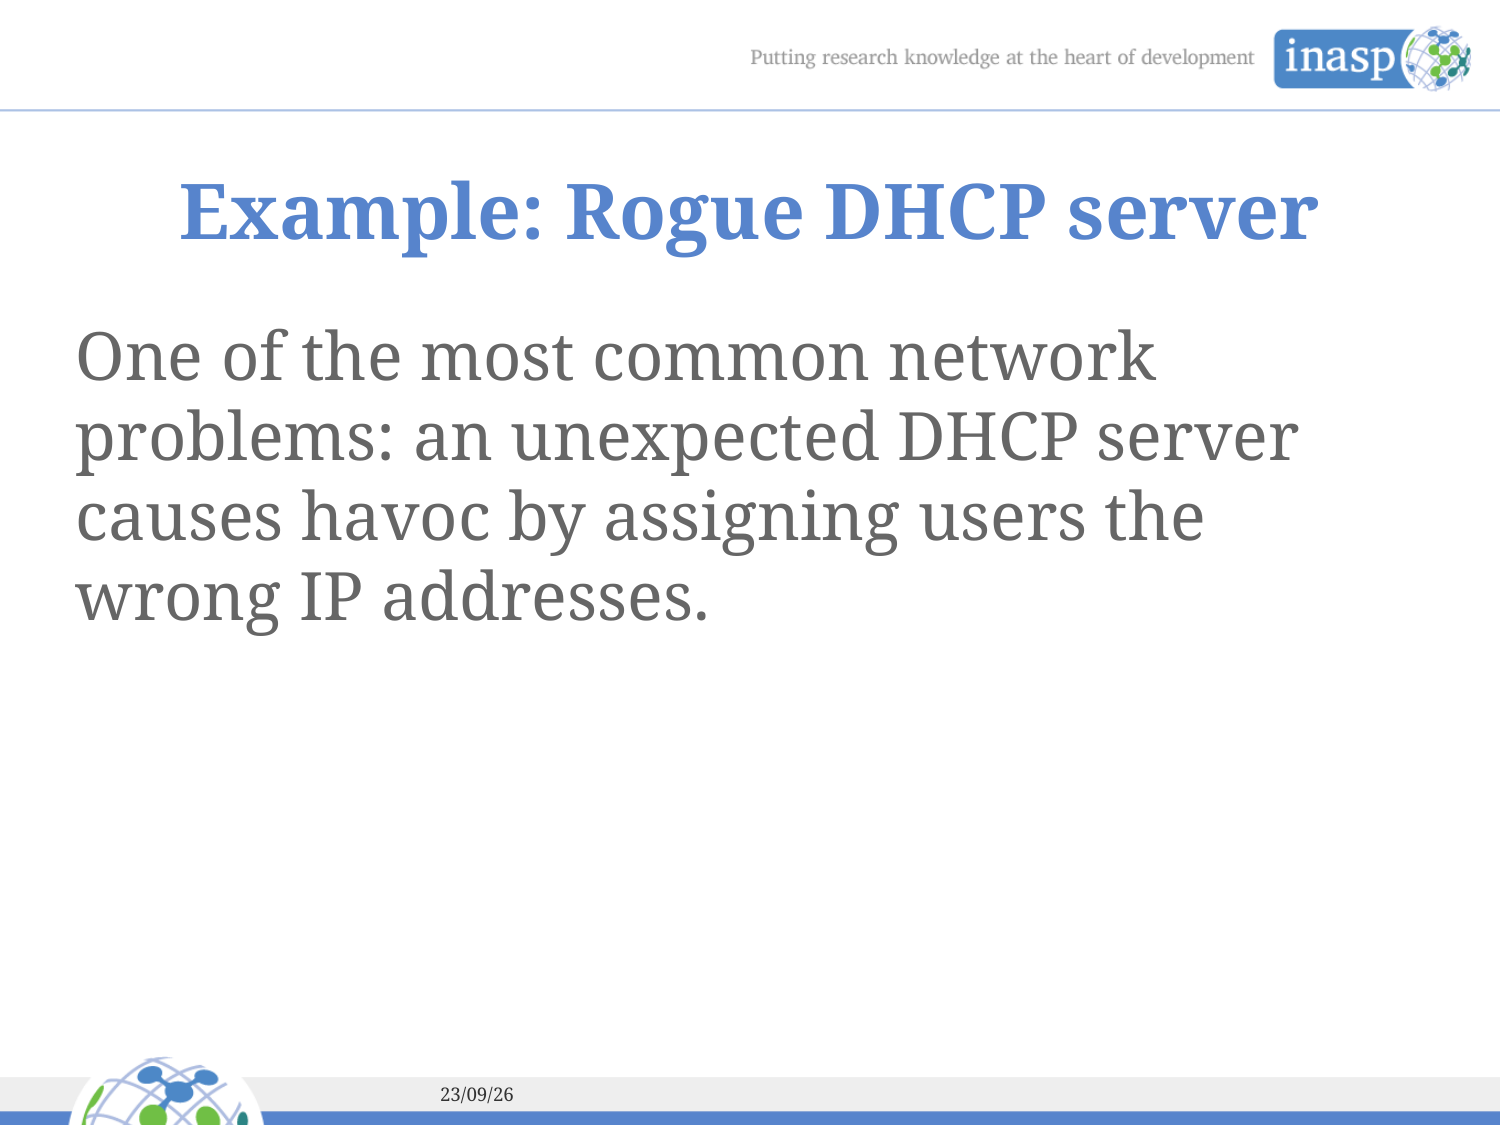

# Example: Rogue DHCP server
One of the most common network problems: an unexpected DHCP server causes havoc by assigning users the wrong IP addresses.